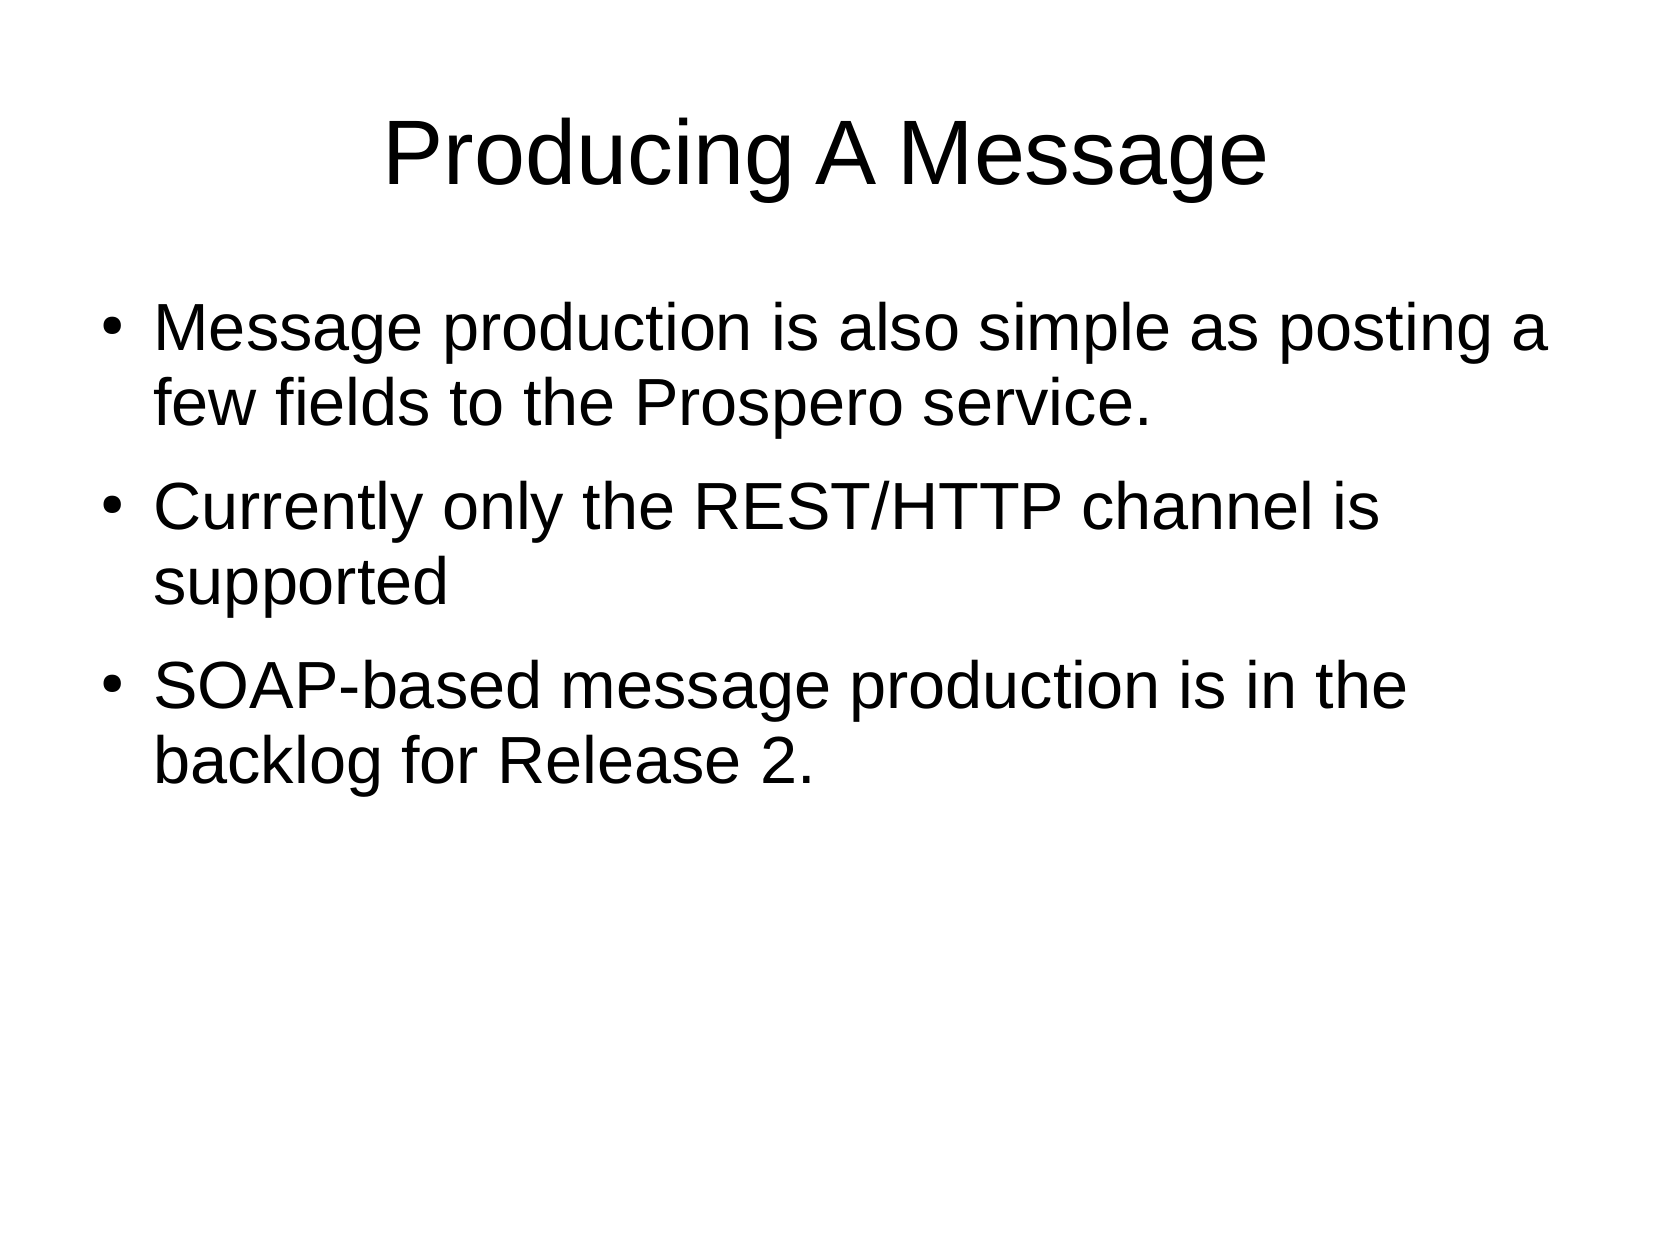

# Producing A Message
Message production is also simple as posting a few fields to the Prospero service.
Currently only the REST/HTTP channel is supported
SOAP-based message production is in the backlog for Release 2.